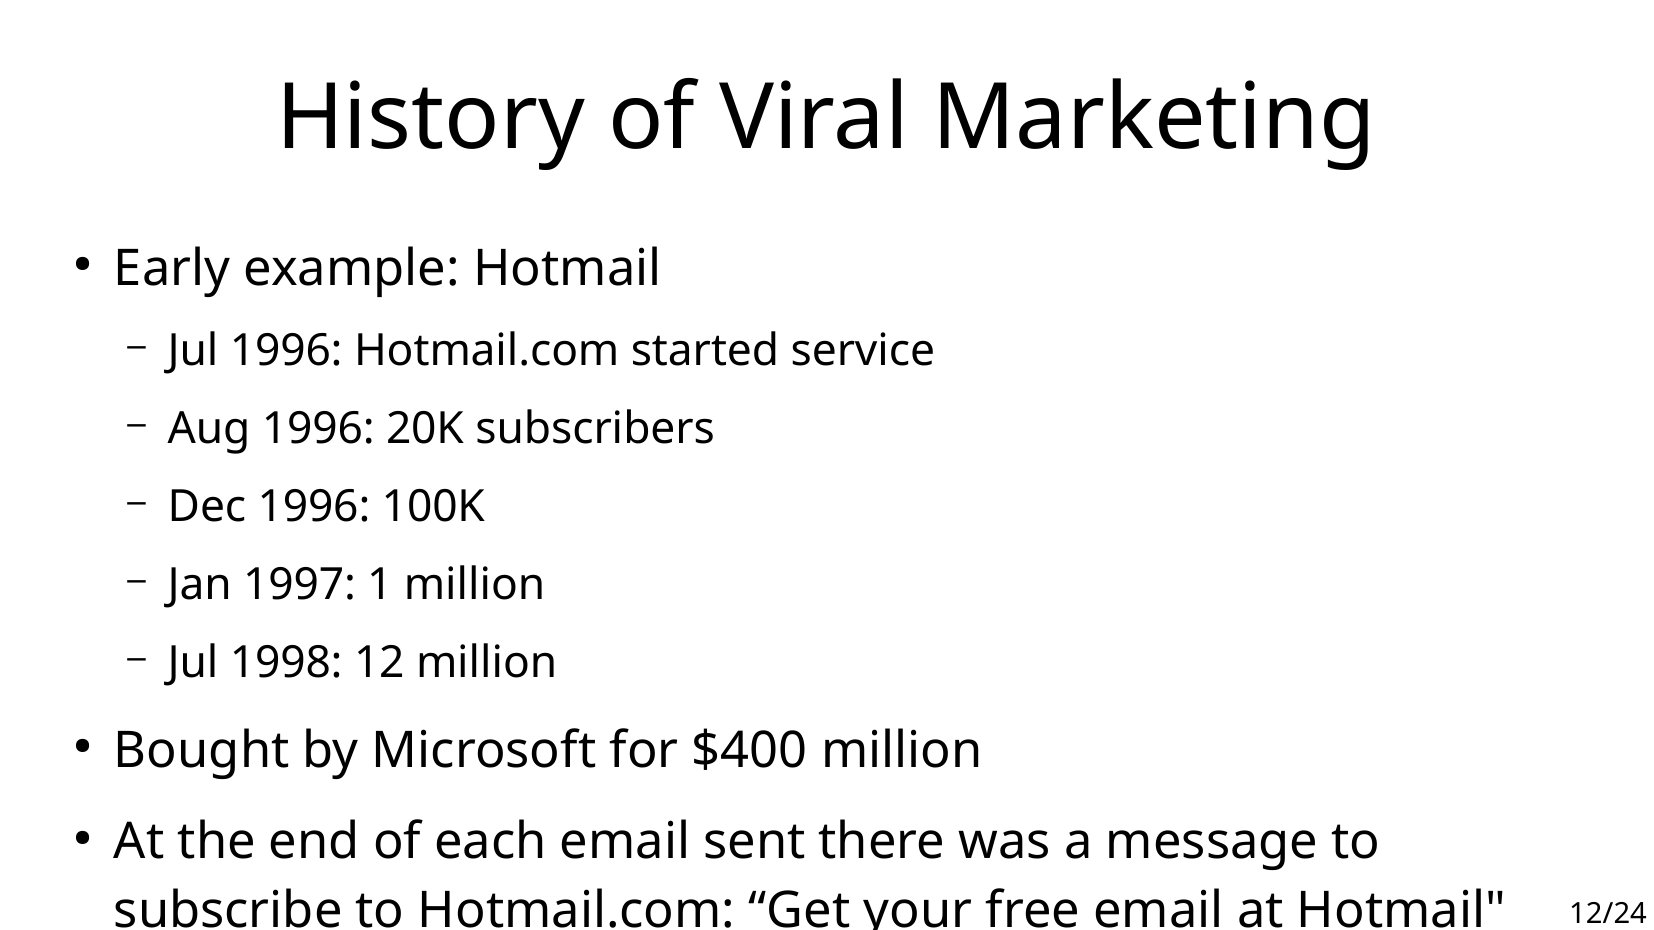

# History of Viral Marketing
Early example: Hotmail
Jul 1996: Hotmail.com started service
Aug 1996: 20K subscribers
Dec 1996: 100K
Jan 1997: 1 million
Jul 1998: 12 million
Bought by Microsoft for $400 million
At the end of each email sent there was a message to subscribe to Hotmail.com: “Get your free email at Hotmail"
12